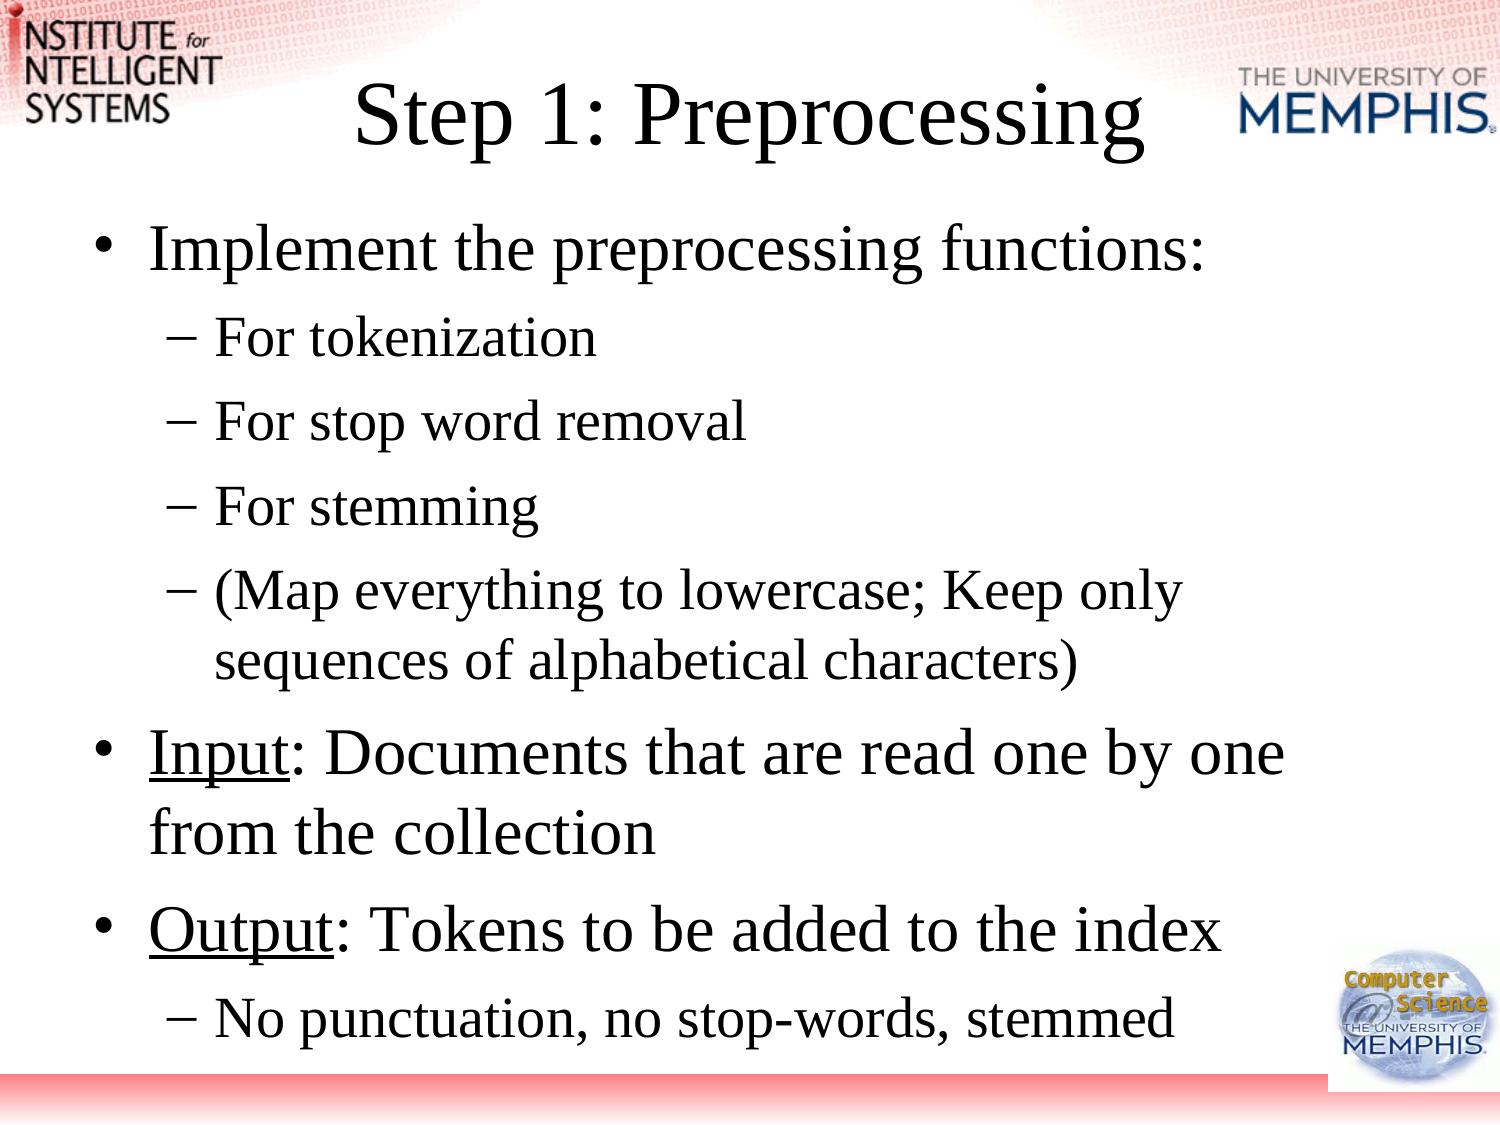

# Step 1: Preprocessing
Implement the preprocessing functions:
For tokenization
For stop word removal
For stemming
(Map everything to lowercase; Keep only sequences of alphabetical characters)
Input: Documents that are read one by one from the collection
Output: Tokens to be added to the index
No punctuation, no stop-words, stemmed